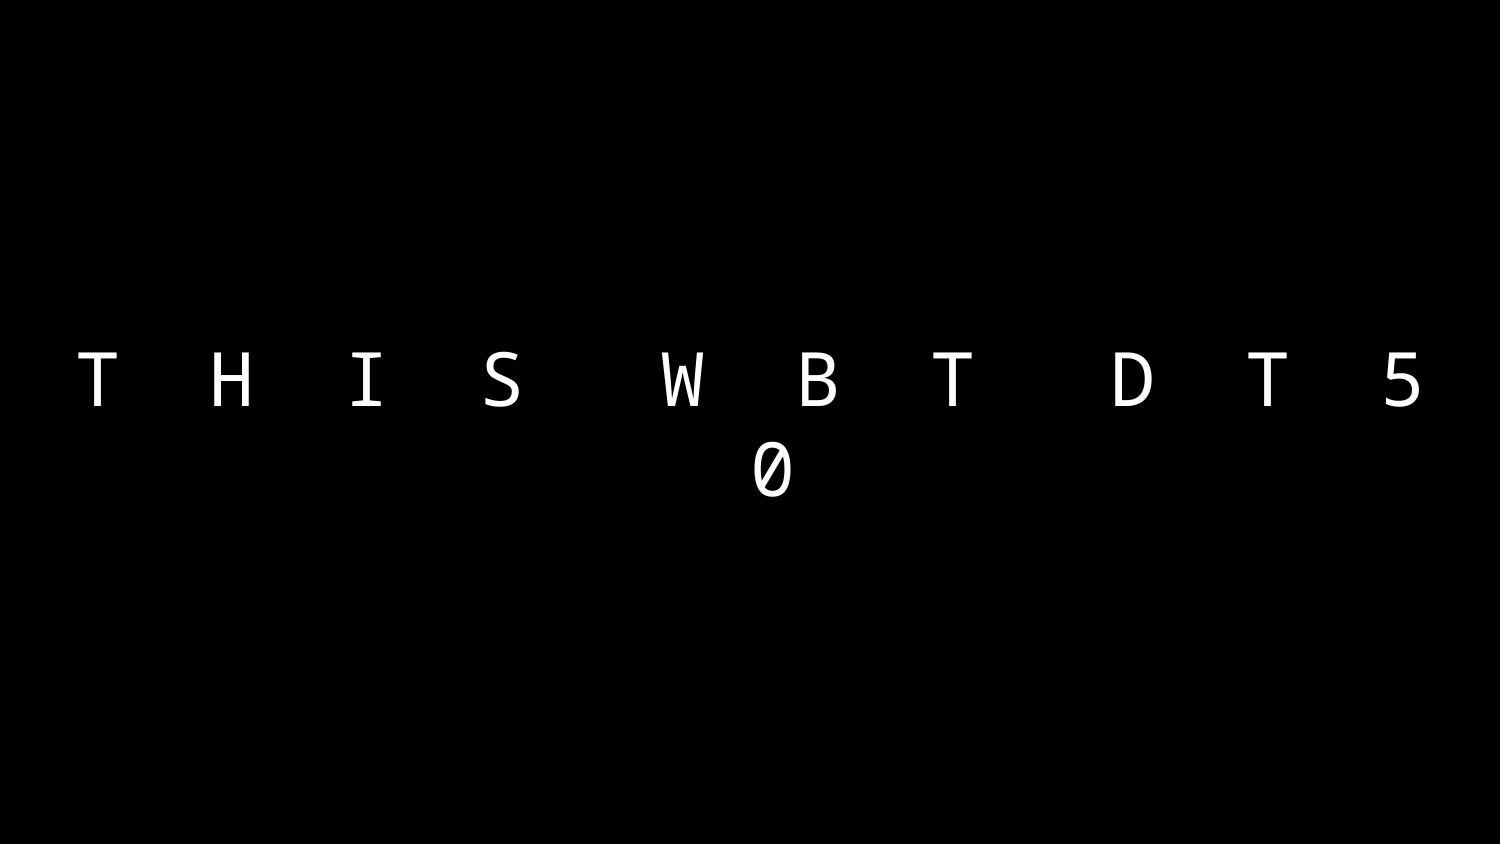

# T H I S W B T D T 5 0